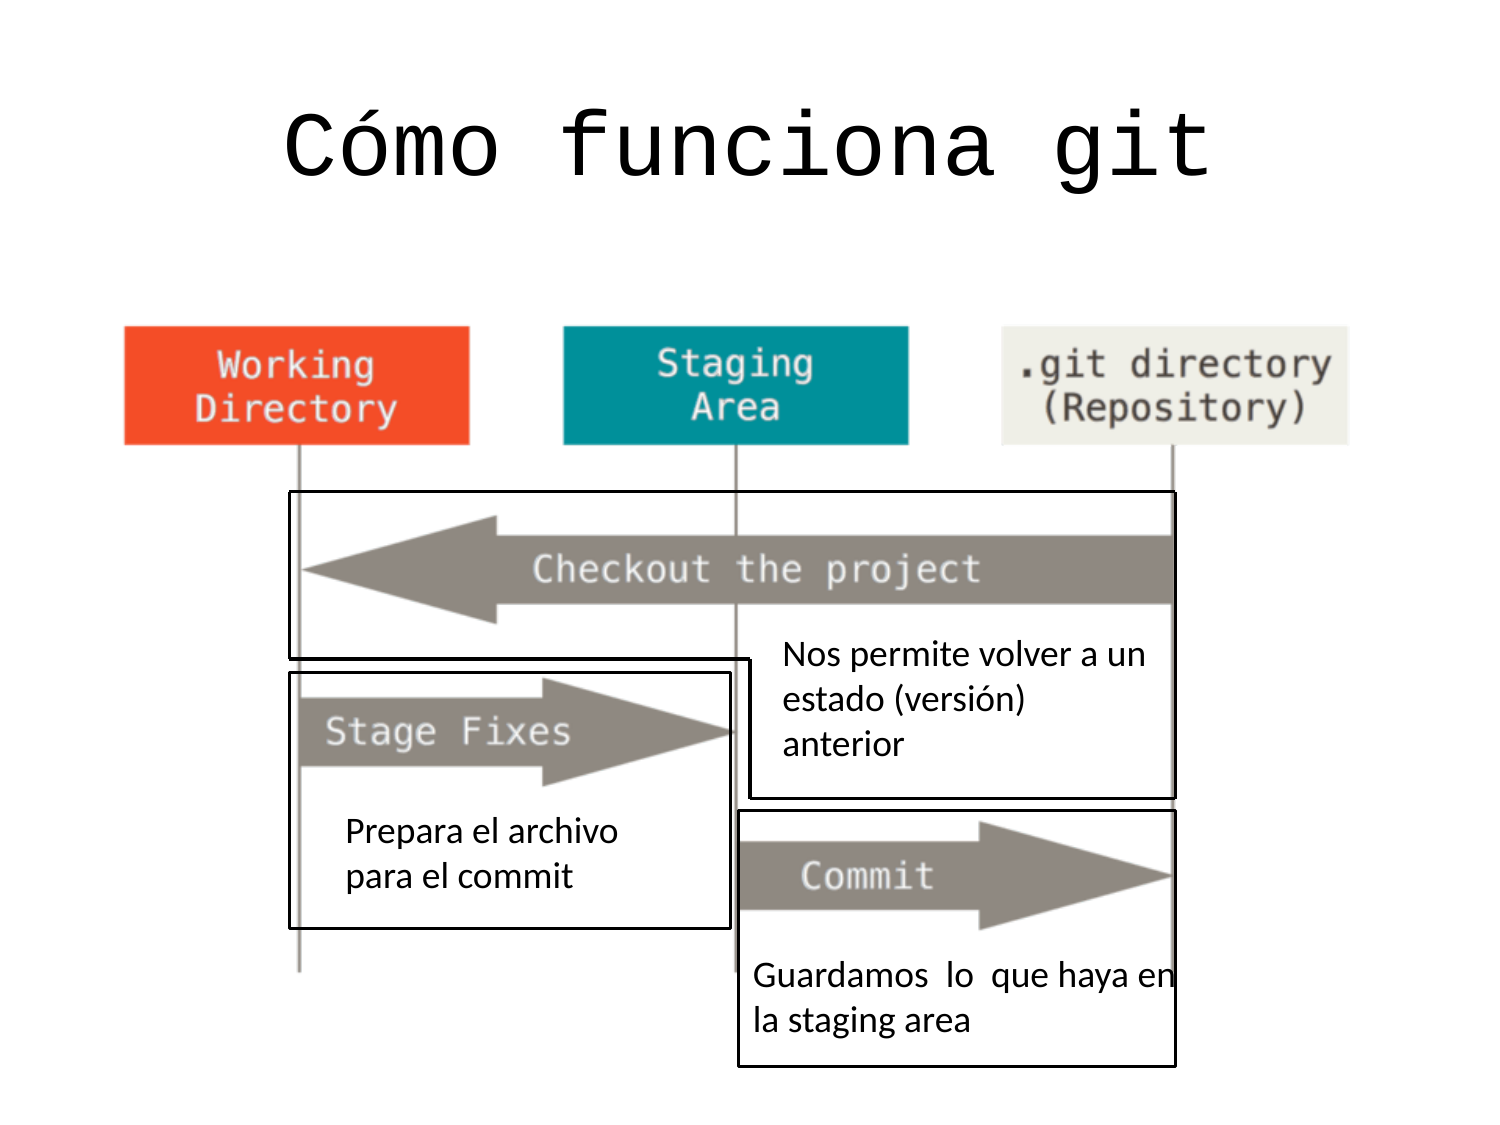

# Cómo funciona git
Nos permite volver a un estado (versión) anterior
Prepara el archivo para el commit
Guardamos lo que haya en la staging area